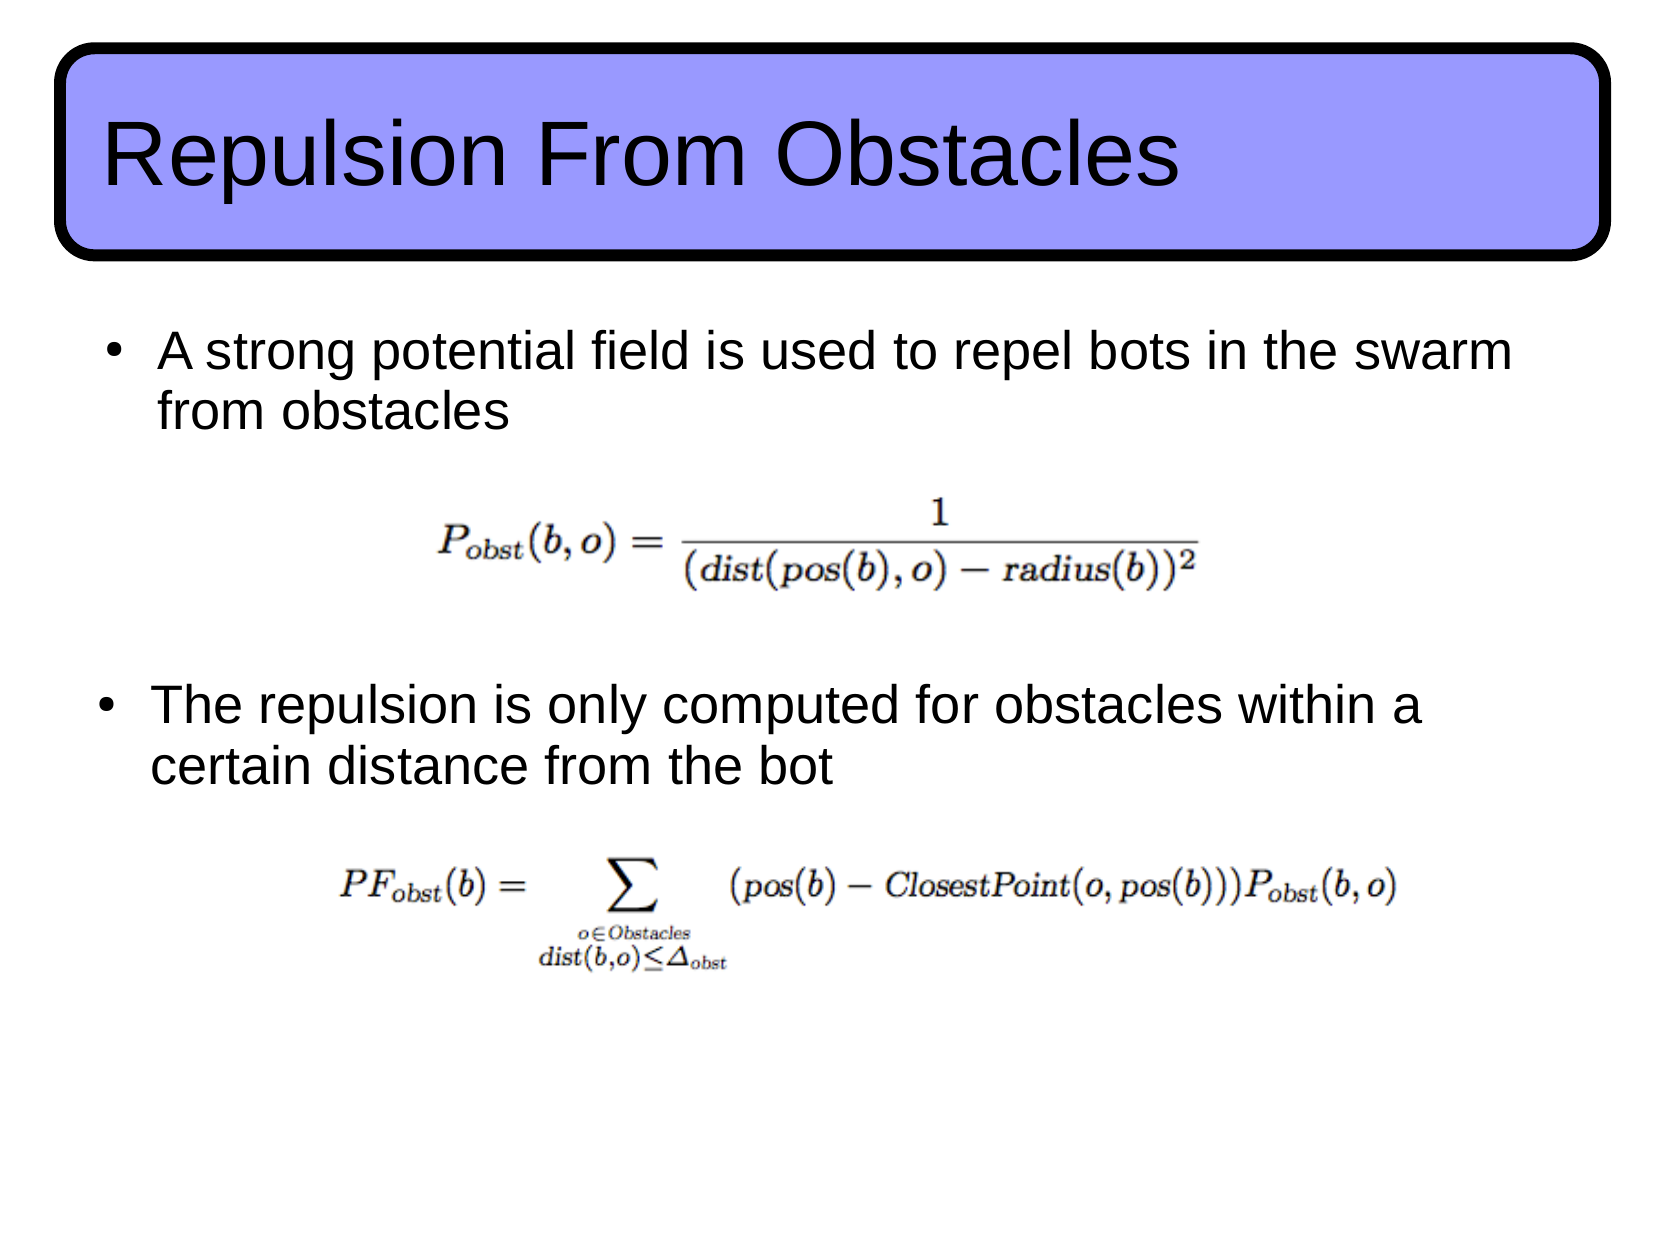

#
Swarm Motion
Repulsion From Obstacles
A strong potential field is used to repel bots in the swarm from obstacles
The repulsion is only computed for obstacles within a certain distance from the bot